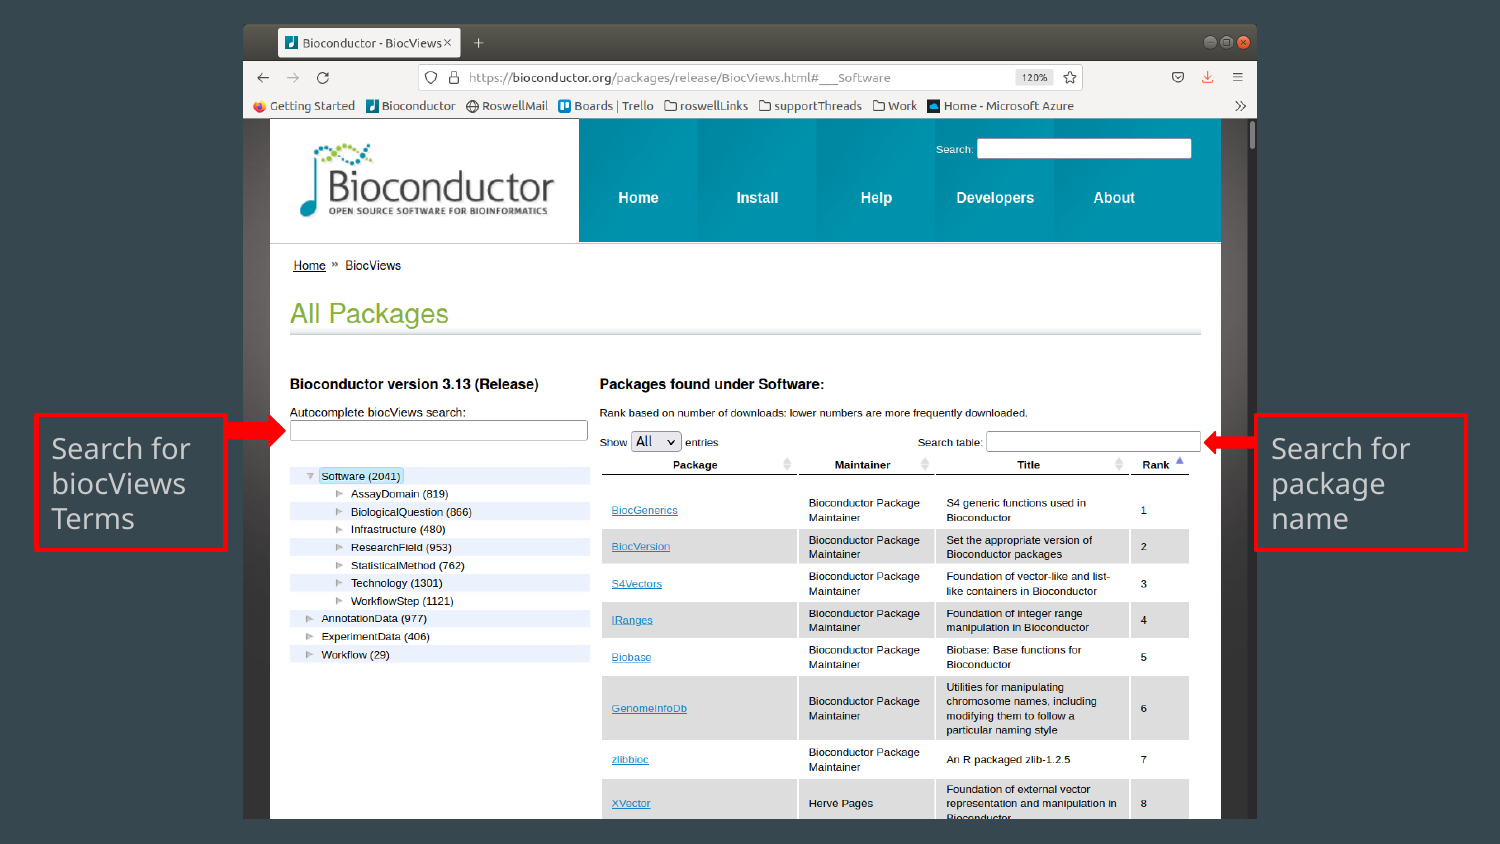

Search for biocViews Terms
Search for package name